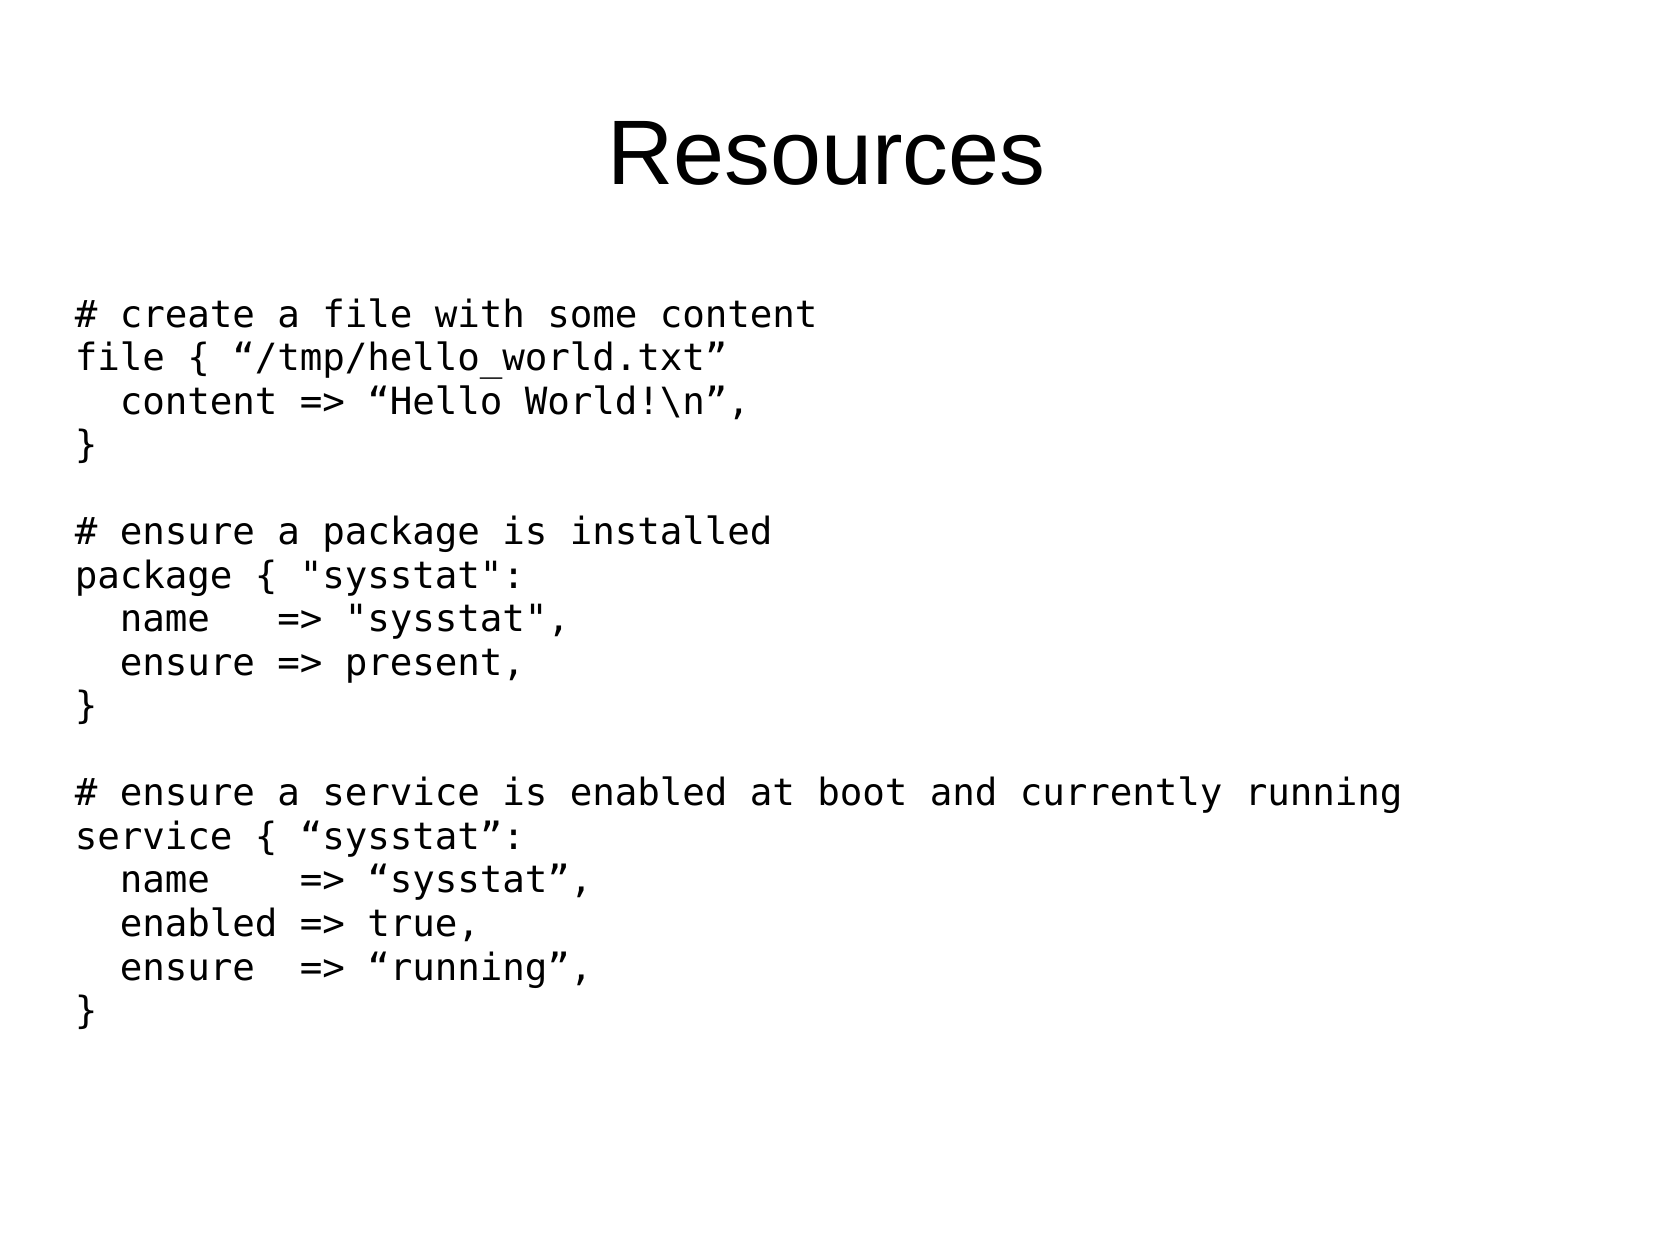

# Resources
# create a file with some content
file { “/tmp/hello_world.txt”
 content => “Hello World!\n”,
}
# ensure a package is installed
package { "sysstat":
 name => "sysstat",
 ensure => present,
}
# ensure a service is enabled at boot and currently running
service { “sysstat”:
 name => “sysstat”,
 enabled => true,
 ensure => “running”,
}